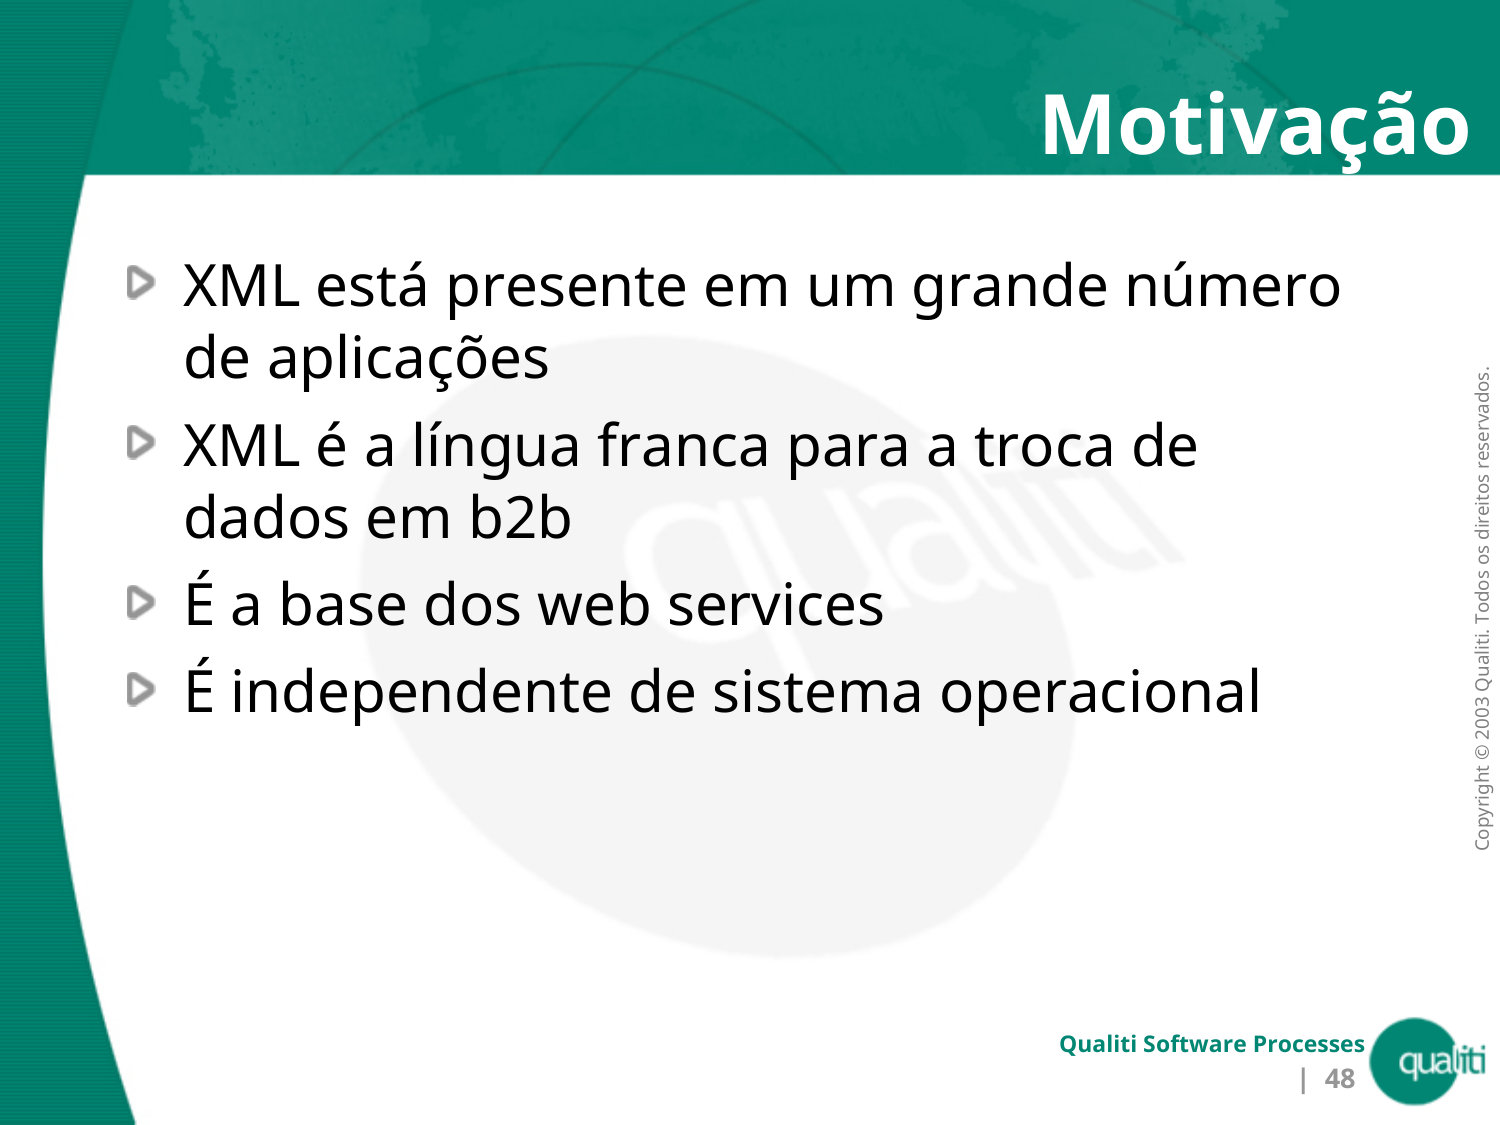

# Motivação
XML está presente em um grande número de aplicações
XML é a língua franca para a troca de dados em b2b
É a base dos web services
É independente de sistema operacional